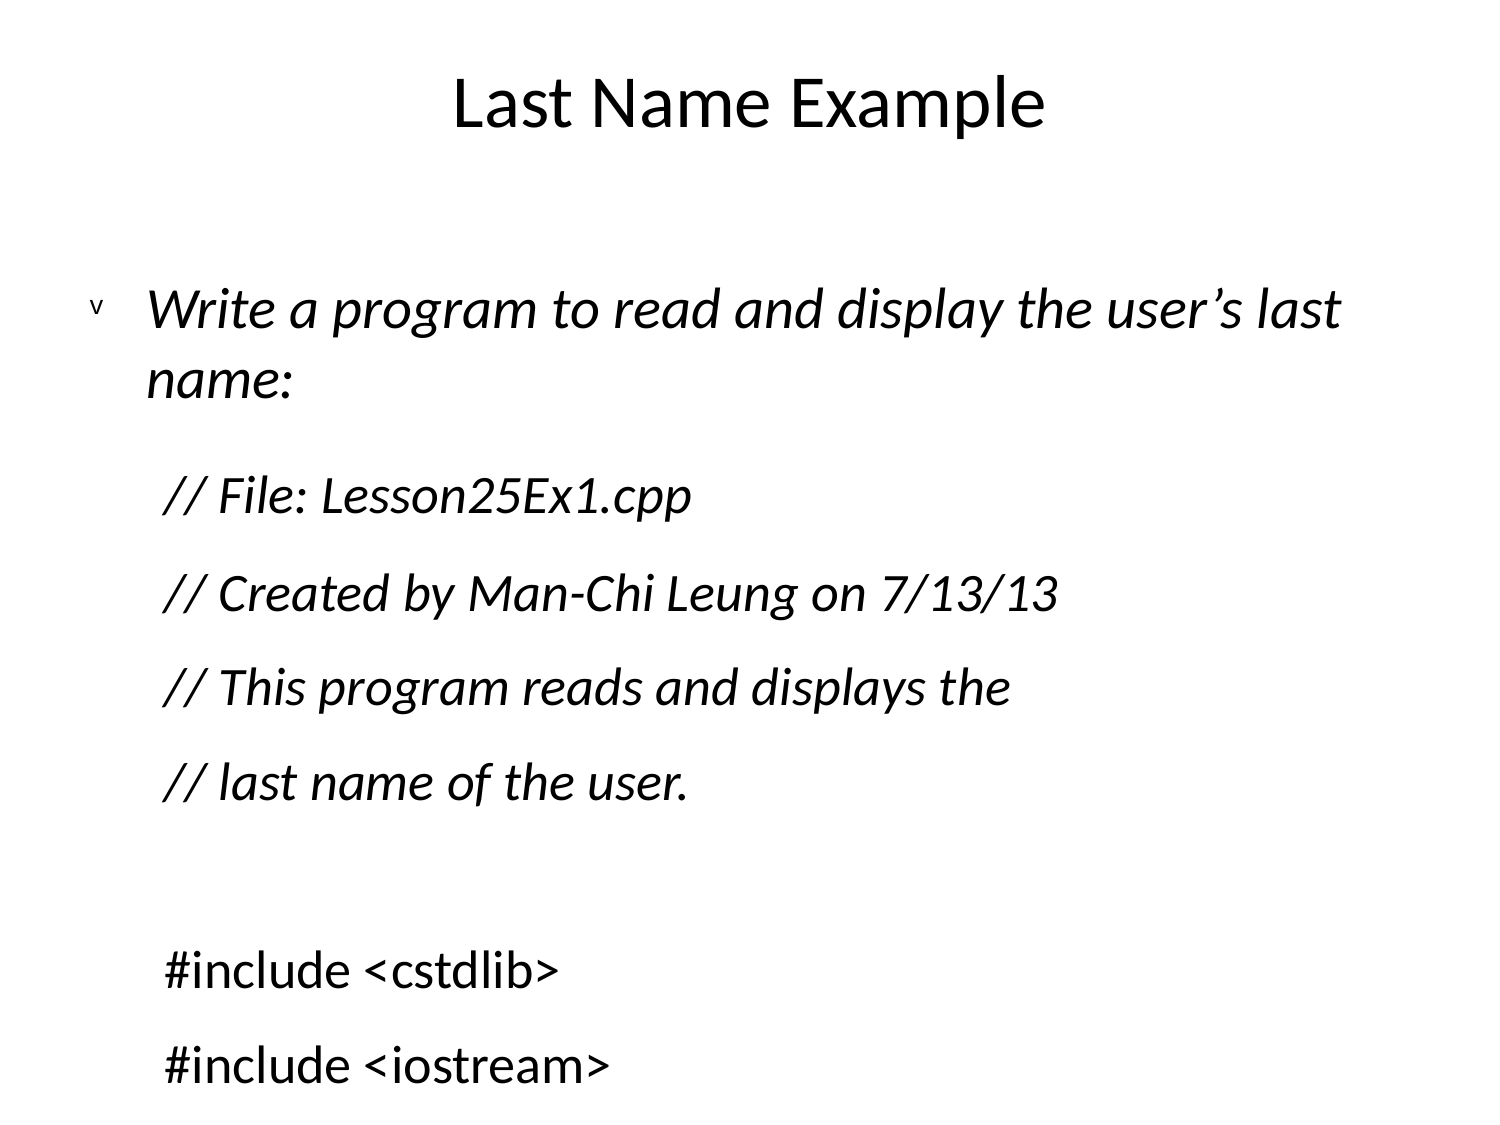

# Last Name Example
Write a program to read and display the user’s last name:
	// File: Lesson25Ex1.cpp
	// Created by Man-Chi Leung on 7/13/13
	// This program reads and displays the
	// last name of the user.
	#include <cstdlib>
	#include <iostream>
	using namespace std;